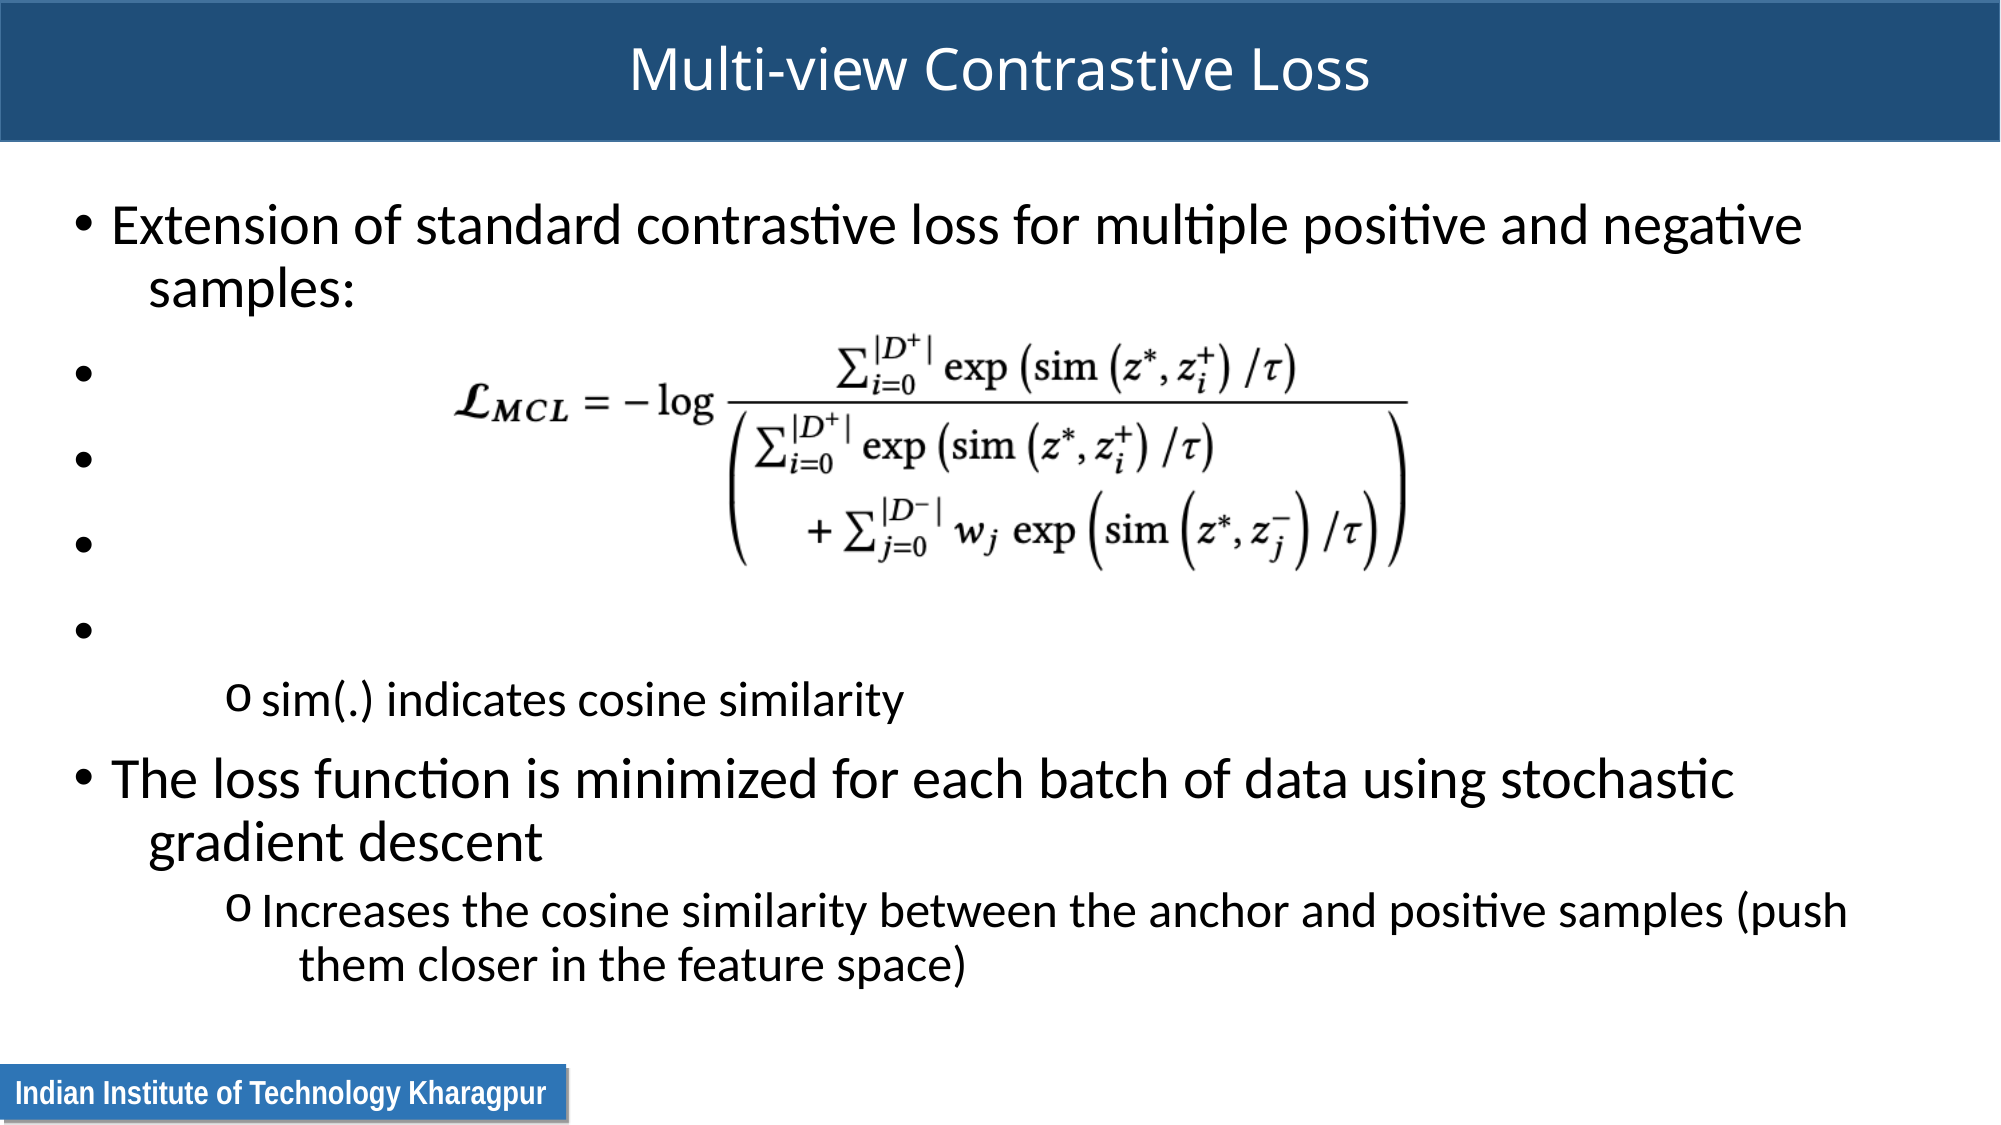

Multi-view Contrastive Loss
# Extension of standard contrastive loss for multiple positive and negative samples:
sim(.) indicates cosine similarity
The loss function is minimized for each batch of data using stochastic gradient descent
Increases the cosine similarity between the anchor and positive samples (push them closer in the feature space)